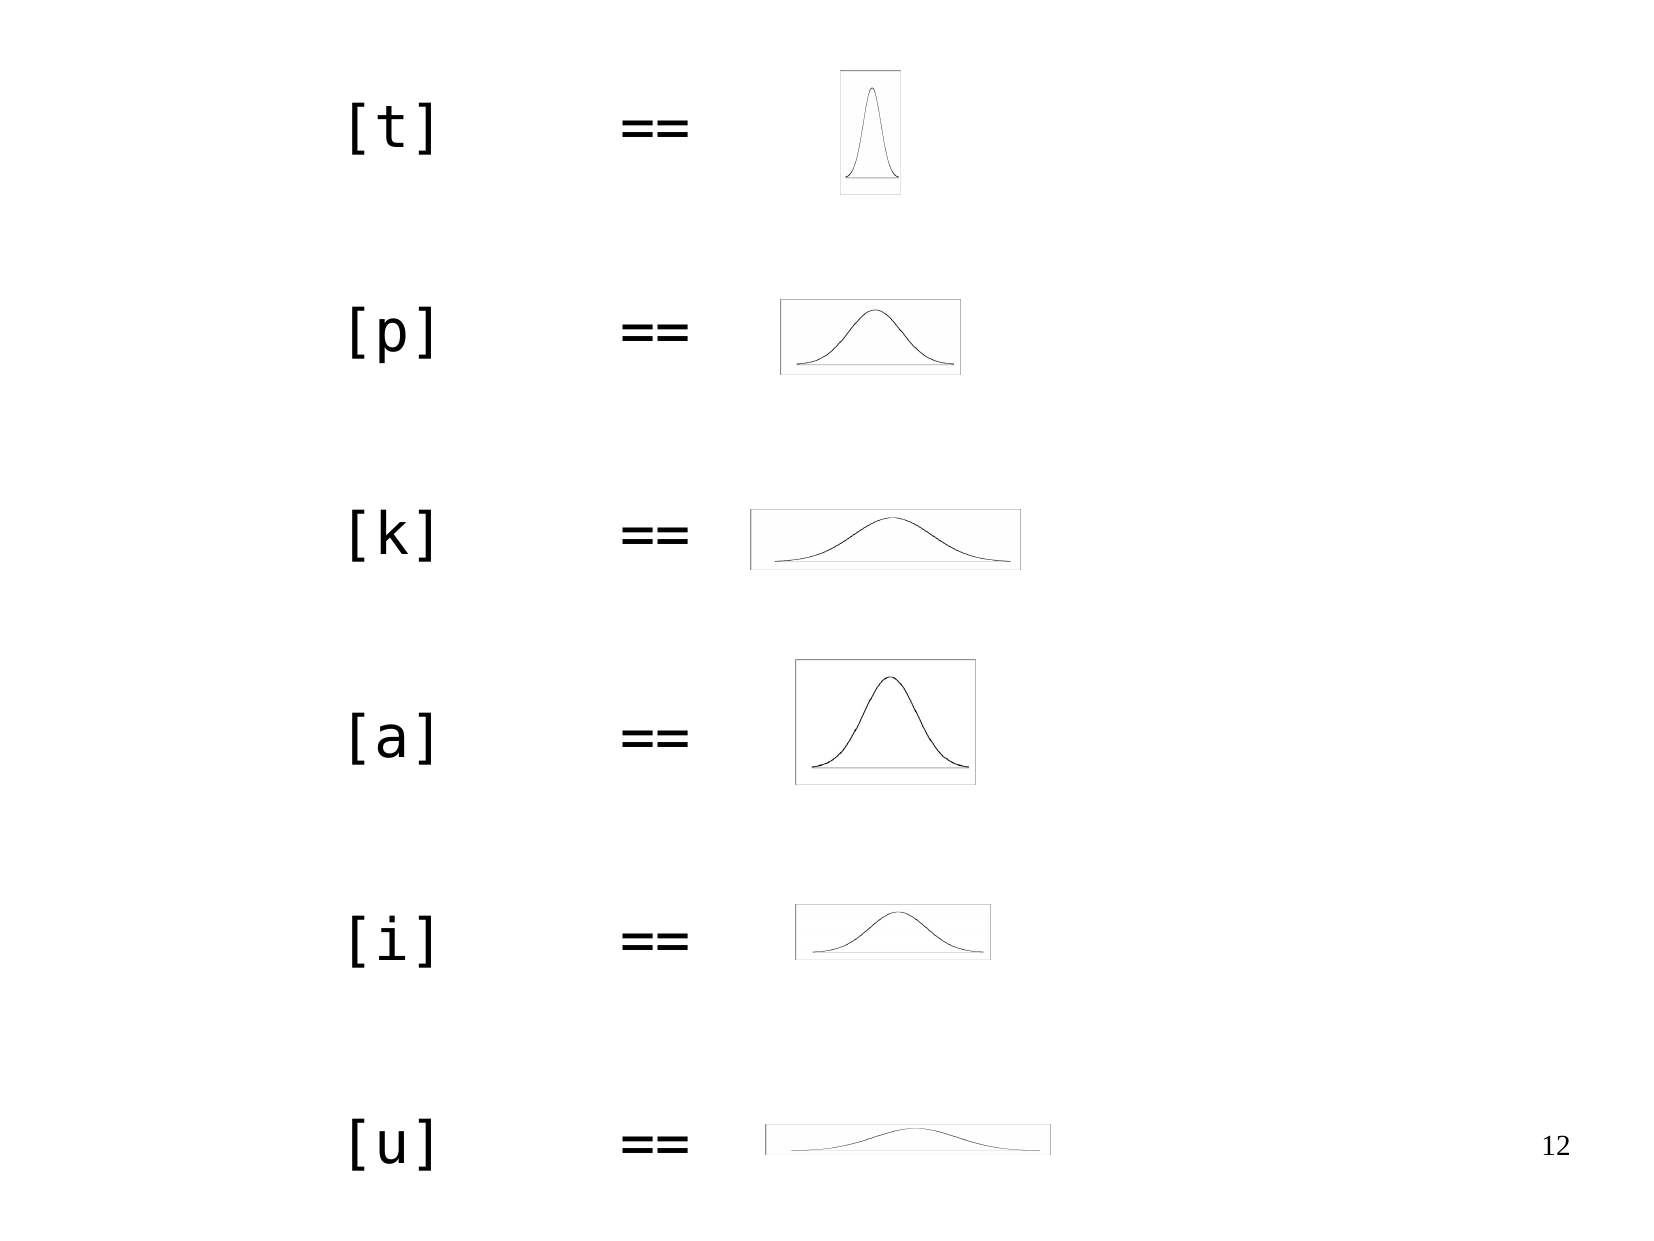

[t] ==
[p] ==
[k] ==
[a] ==
[i] ==
[u] ==
12